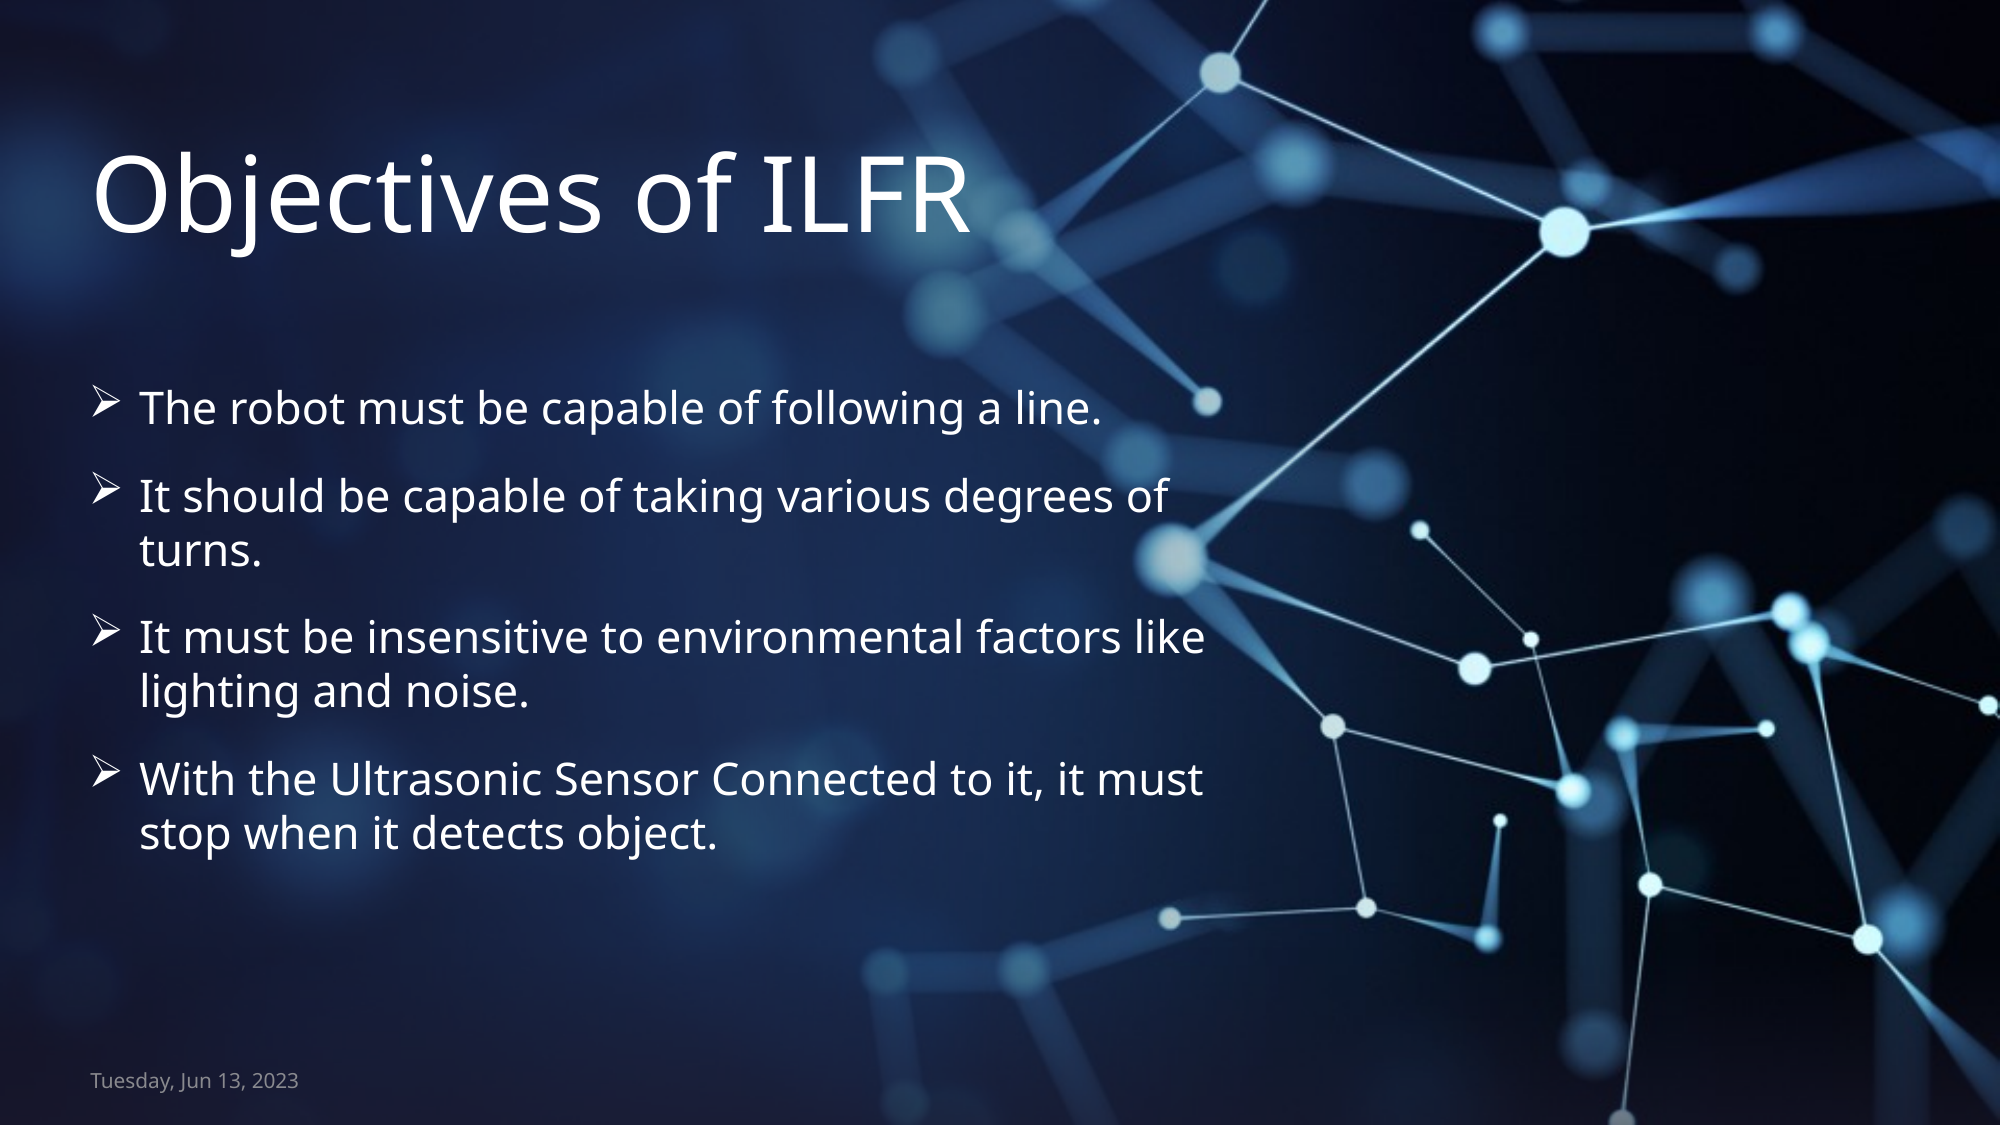

# Objectives of ILFR
The robot must be capable of following a line.
It should be capable of taking various degrees of turns.
It must be insensitive to environmental factors like lighting and noise.
With the Ultrasonic Sensor Connected to it, it must stop when it detects object.
Tuesday, Jun 13, 2023
4